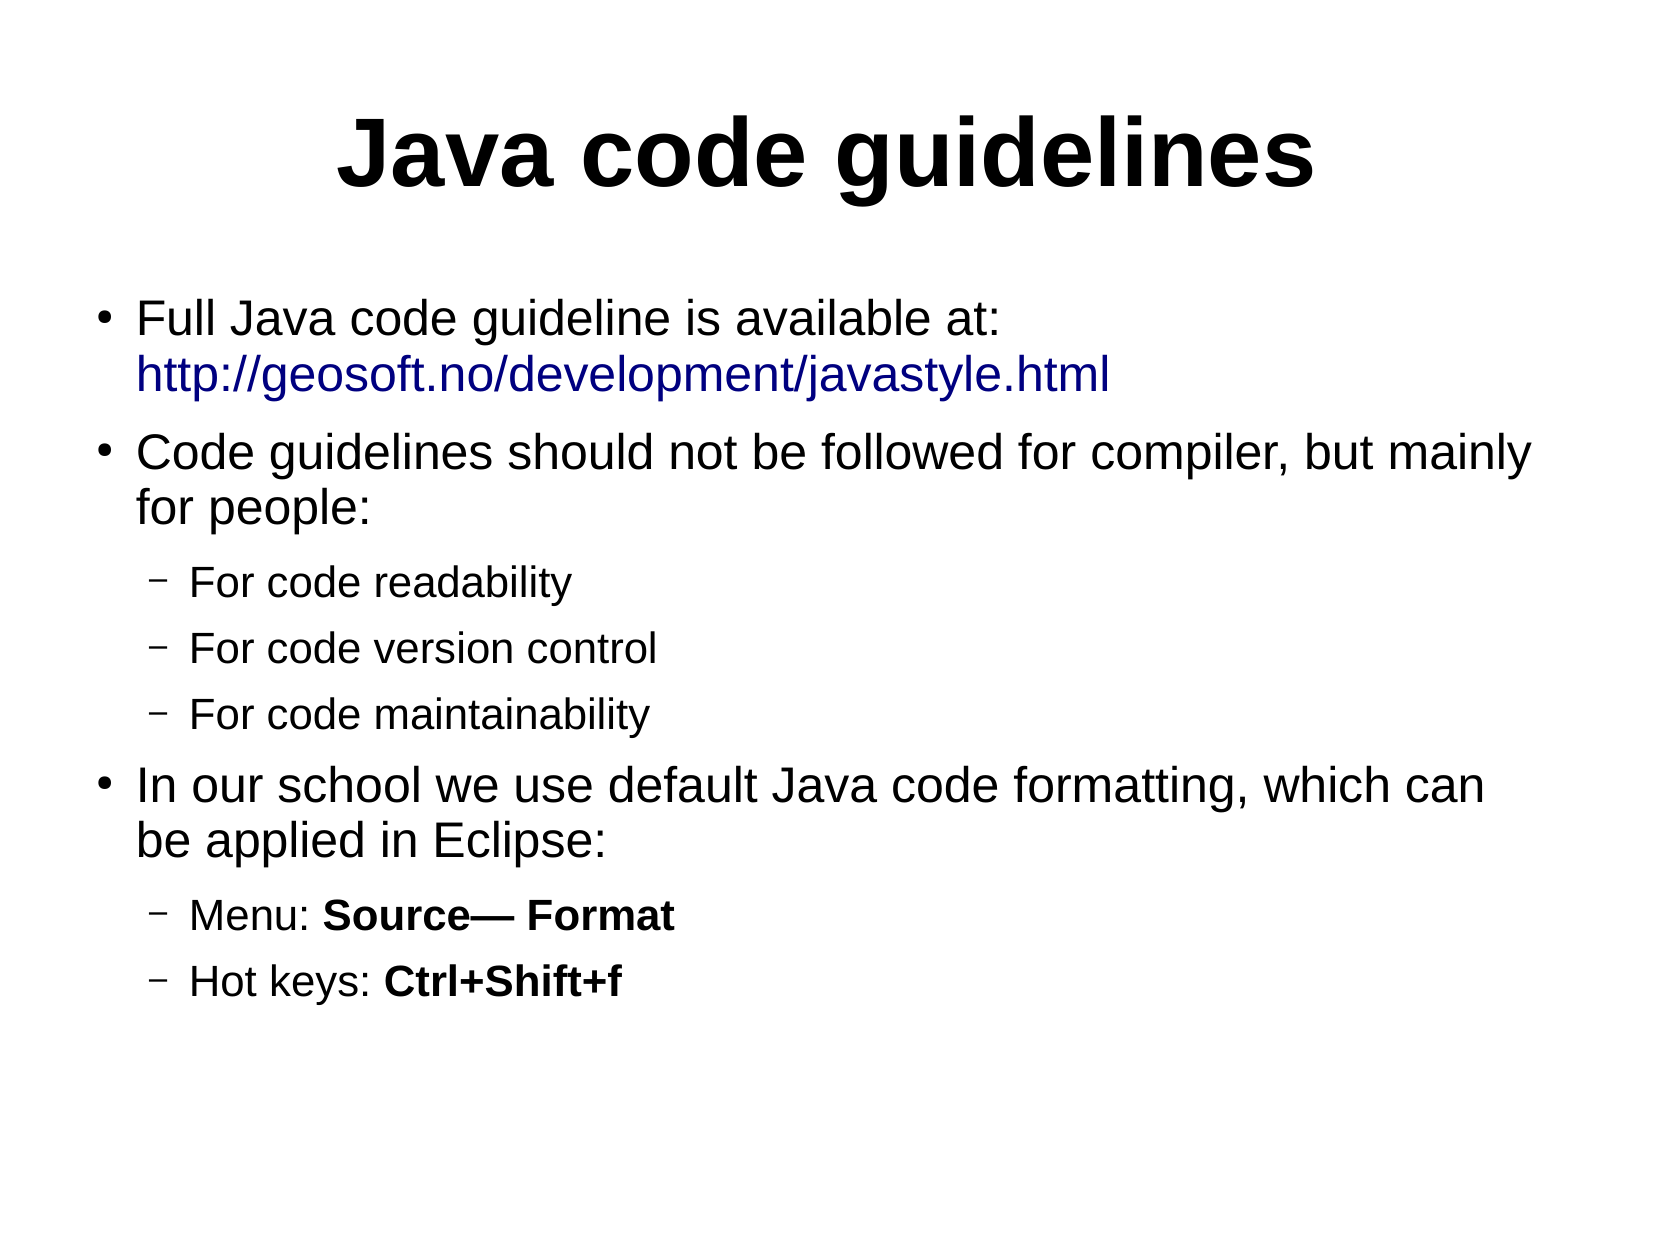

# Java code guidelines
Full Java code guideline is available at:
http://geosoft.no/development/javastyle.html
Code guidelines should not be followed for compiler, but mainly for people:
For code readability
For code version control
For code maintainability
In our school we use default Java code formatting, which can be applied in Eclipse:
Menu: Source— Format
Hot keys: Ctrl+Shift+f